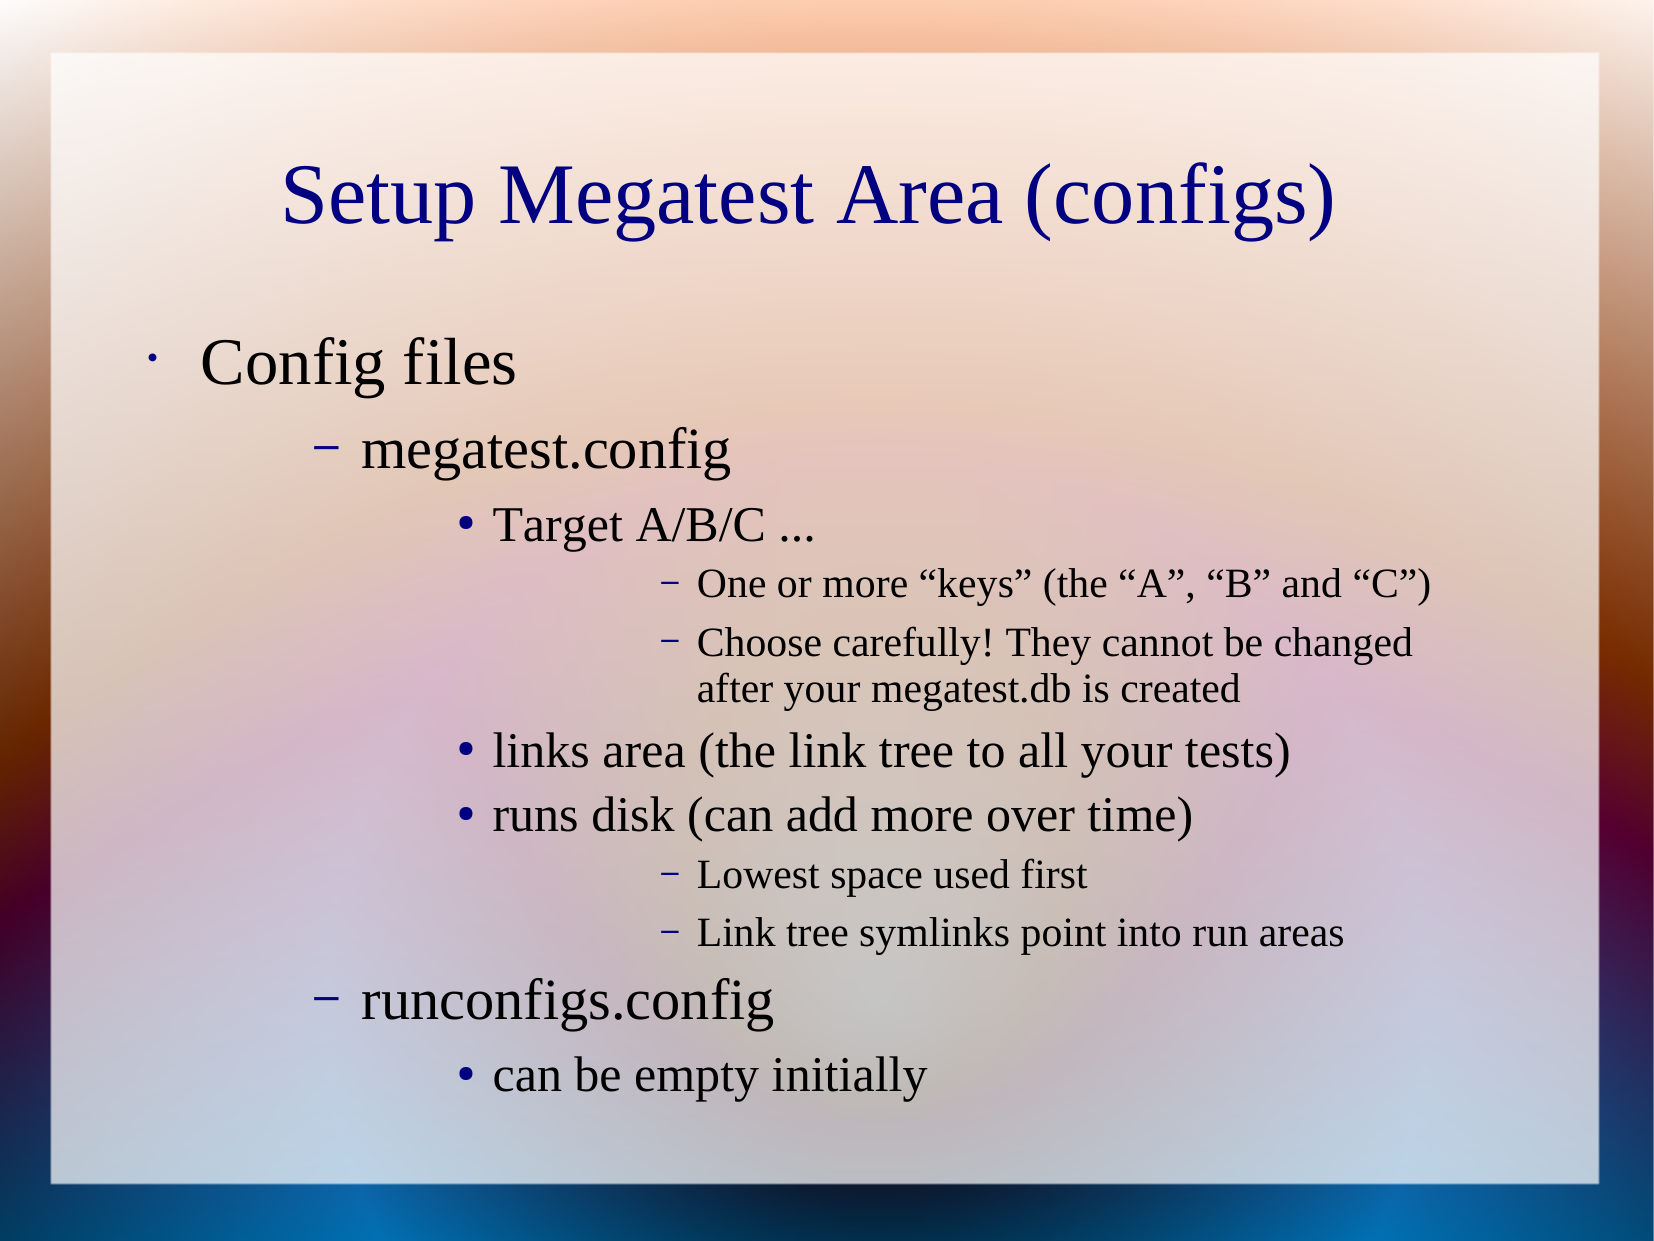

# Setup Megatest Area (configs)
Config files
megatest.config
Target A/B/C ...
One or more “keys” (the “A”, “B” and “C”)
Choose carefully! They cannot be changed after your megatest.db is created
links area (the link tree to all your tests)
runs disk (can add more over time)
Lowest space used first
Link tree symlinks point into run areas
runconfigs.config
can be empty initially